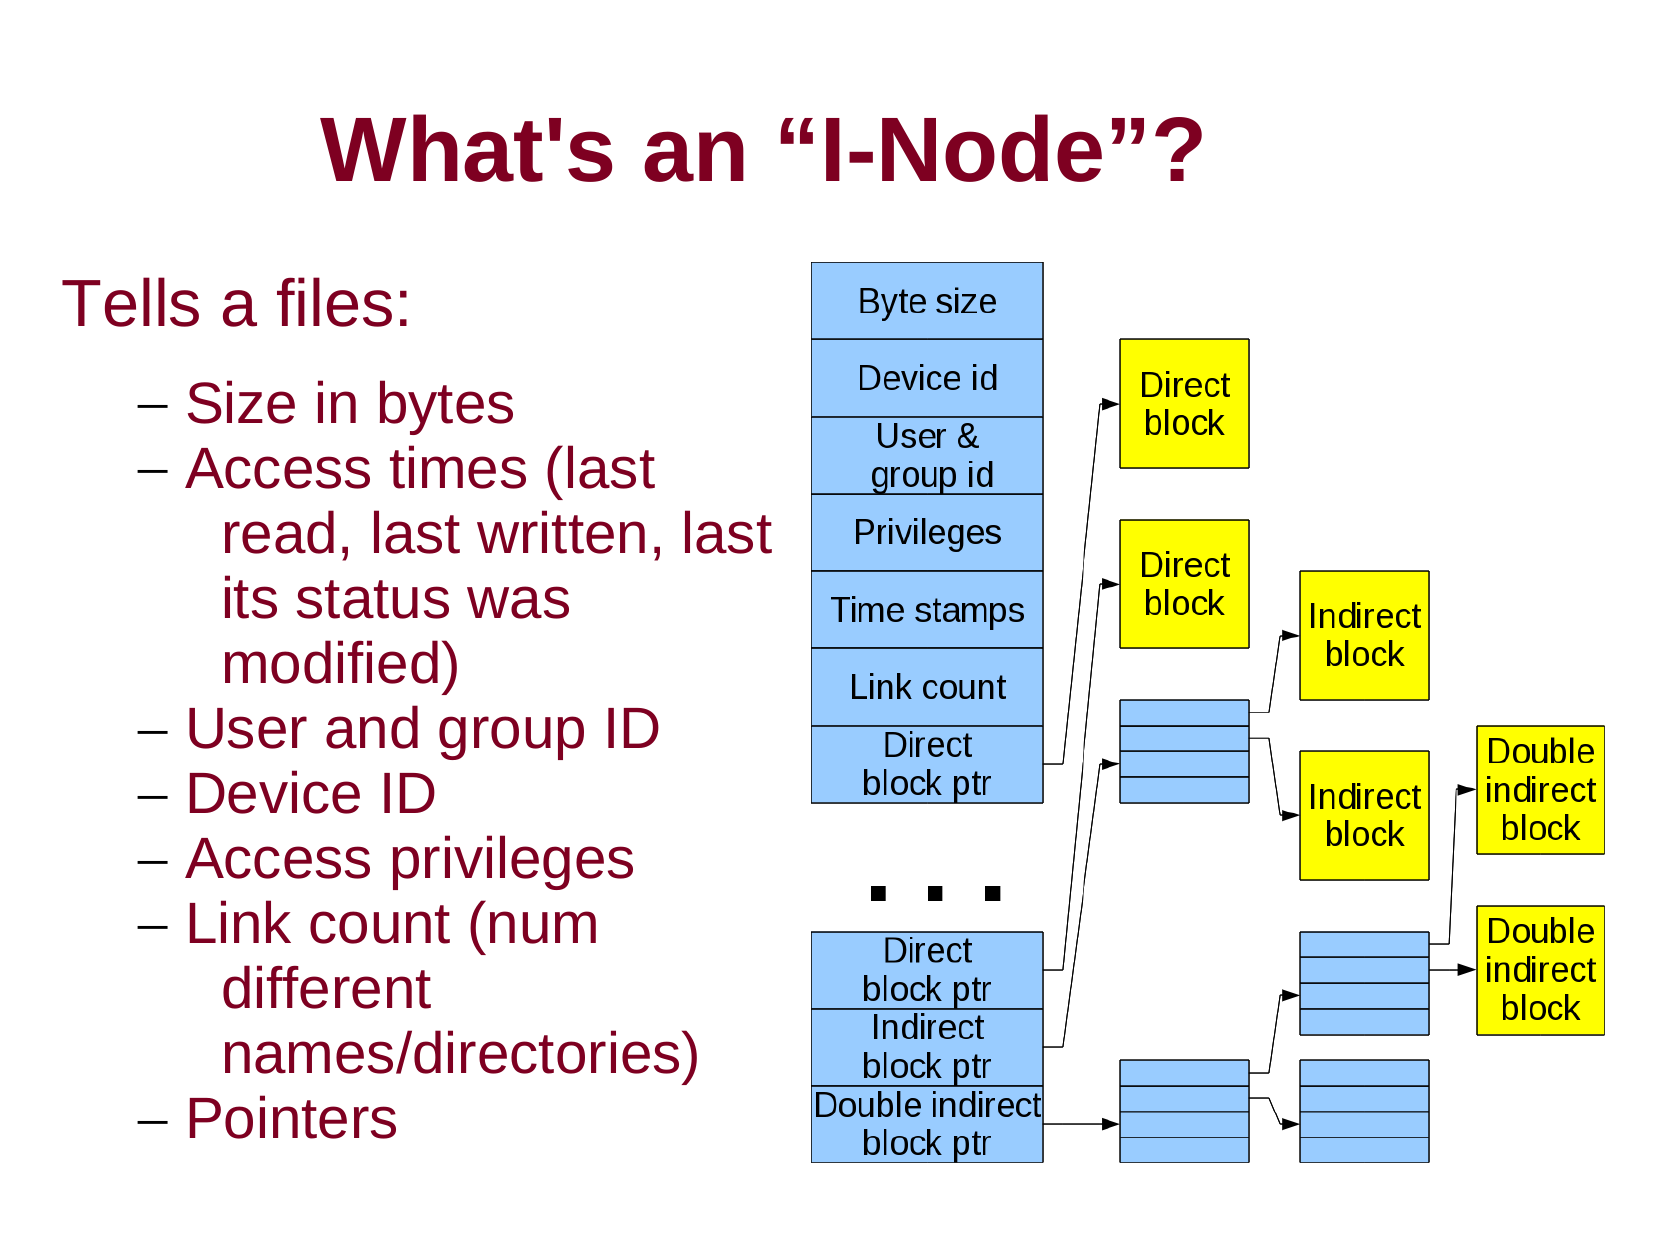

# What's an “I-Node”?
Tells a files:
Size in bytes
Access times (last read, last written, last its status was modified)
User and group ID
Device ID
Access privileges
Link count (num different names/directories)
Pointers